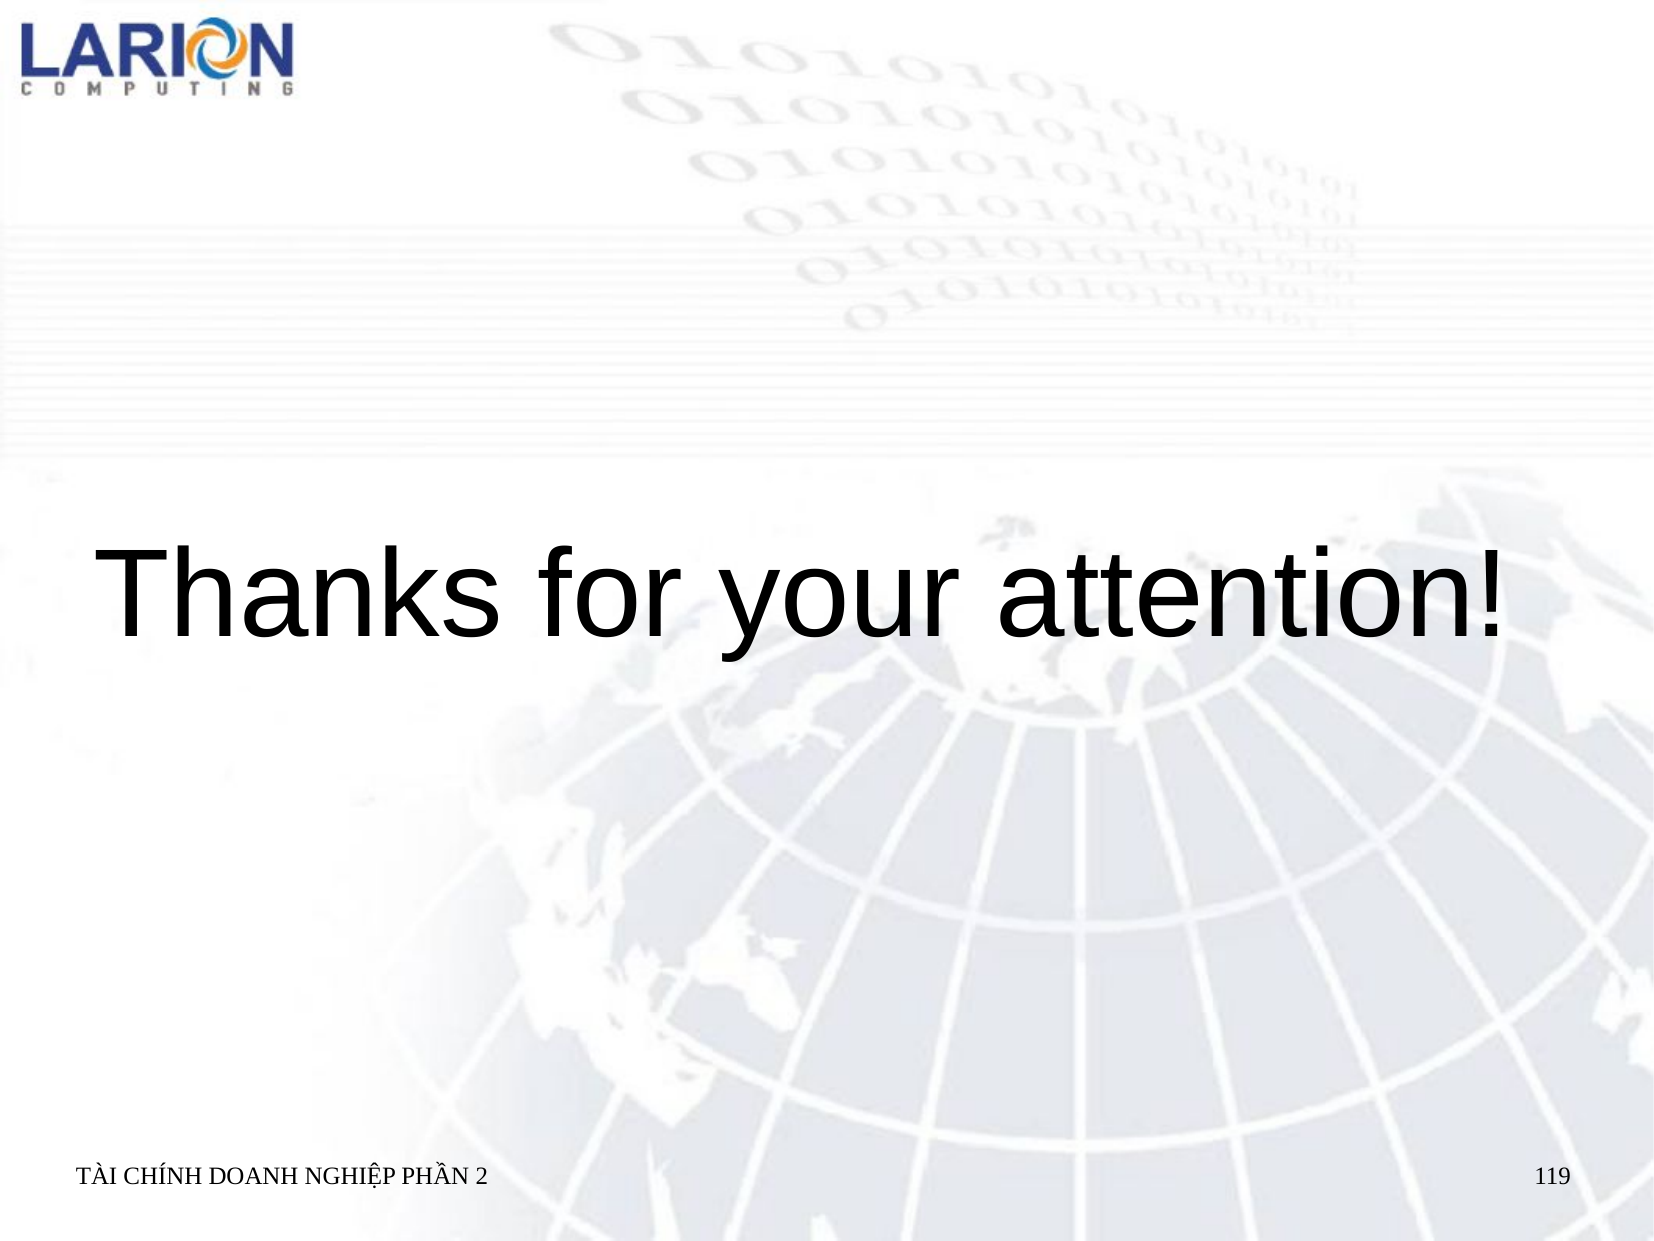

Thanks for your attention!
TÀI CHÍNH DOANH NGHIỆP PHẦN 2
119